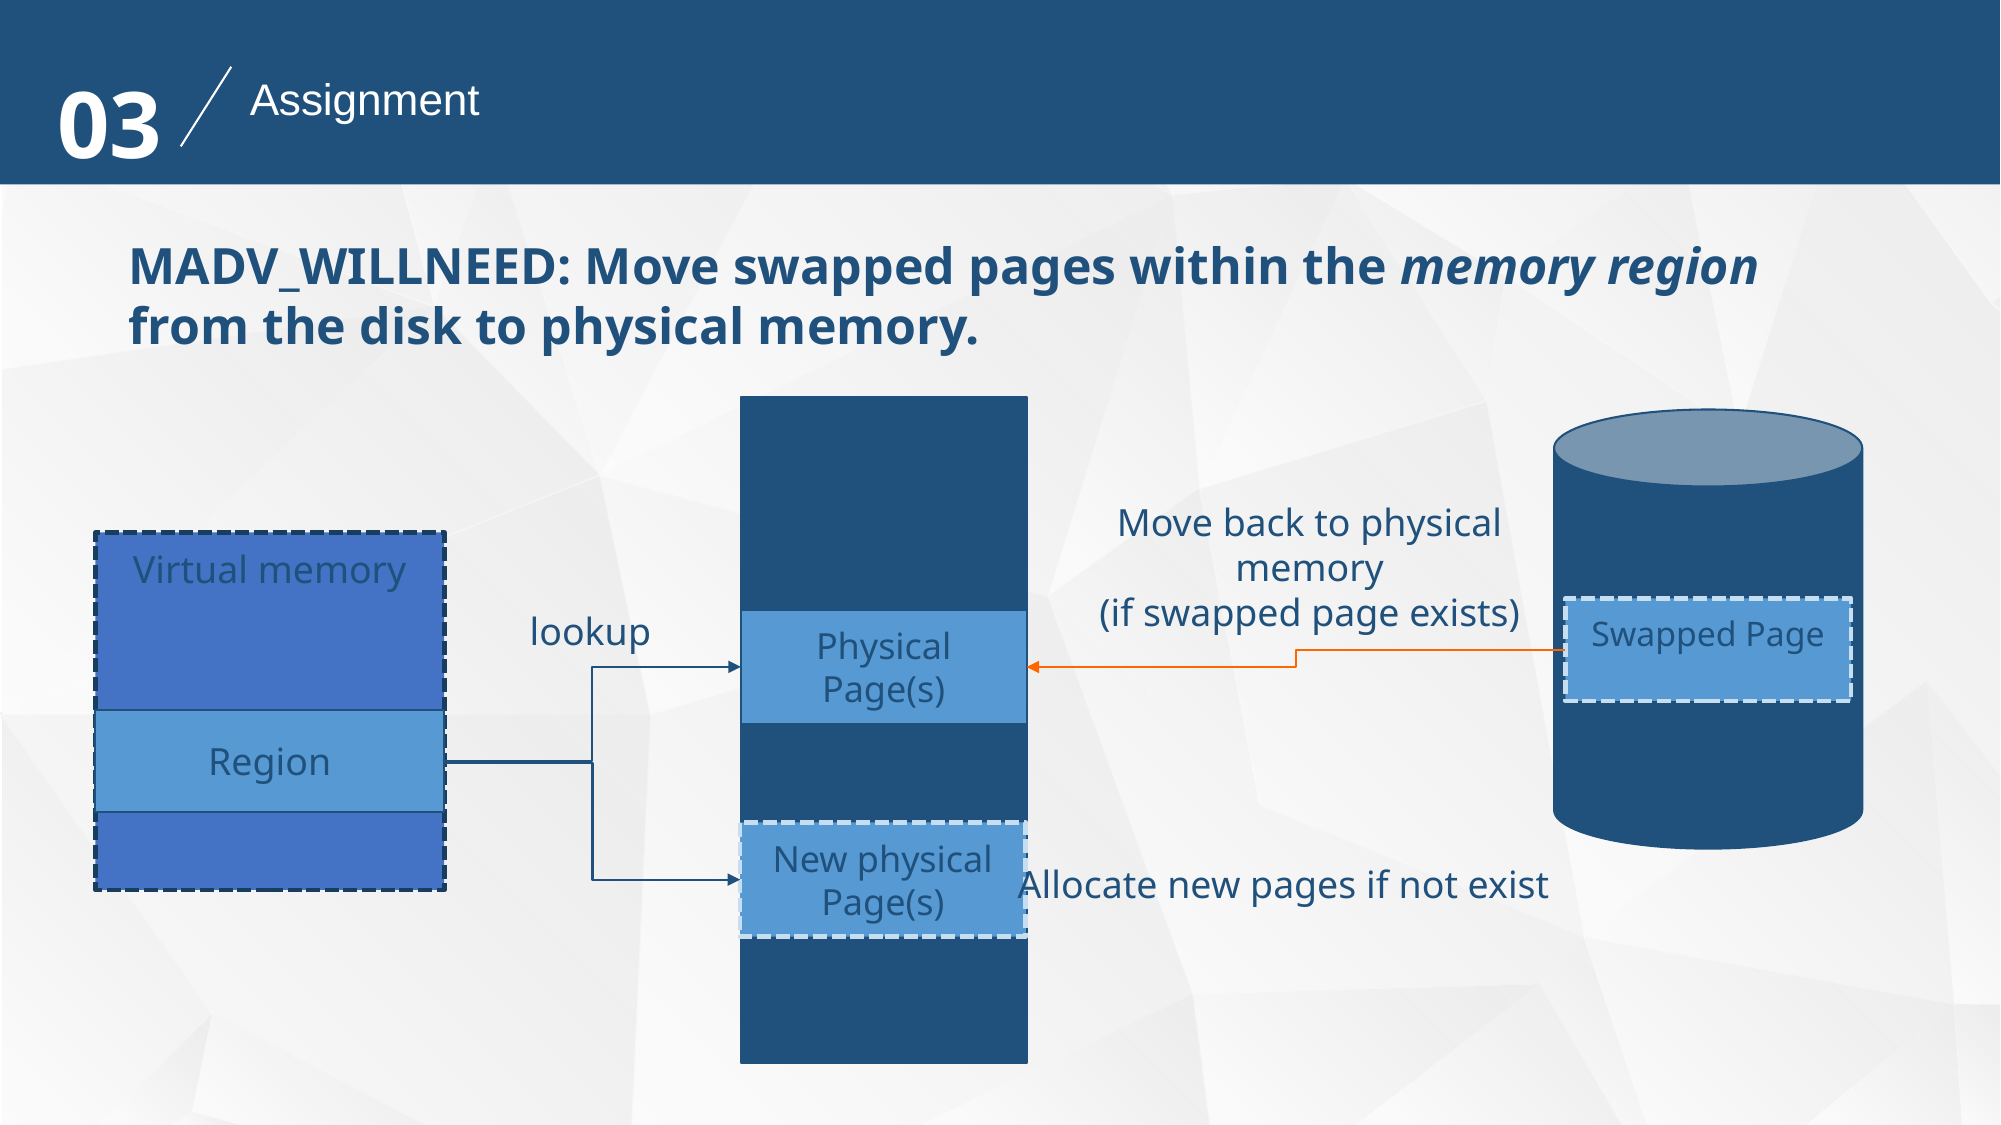

03
# Assignment
MADV_WILLNEED: Move swapped pages within the memory region from the disk to physical memory.
Physical memory
Disk
Move back to physical memory
(if swapped page exists)
Virtual memory
lookup
Swapped Page
Physical Page(s)
Region
New physical Page(s)
Allocate new pages if not exist